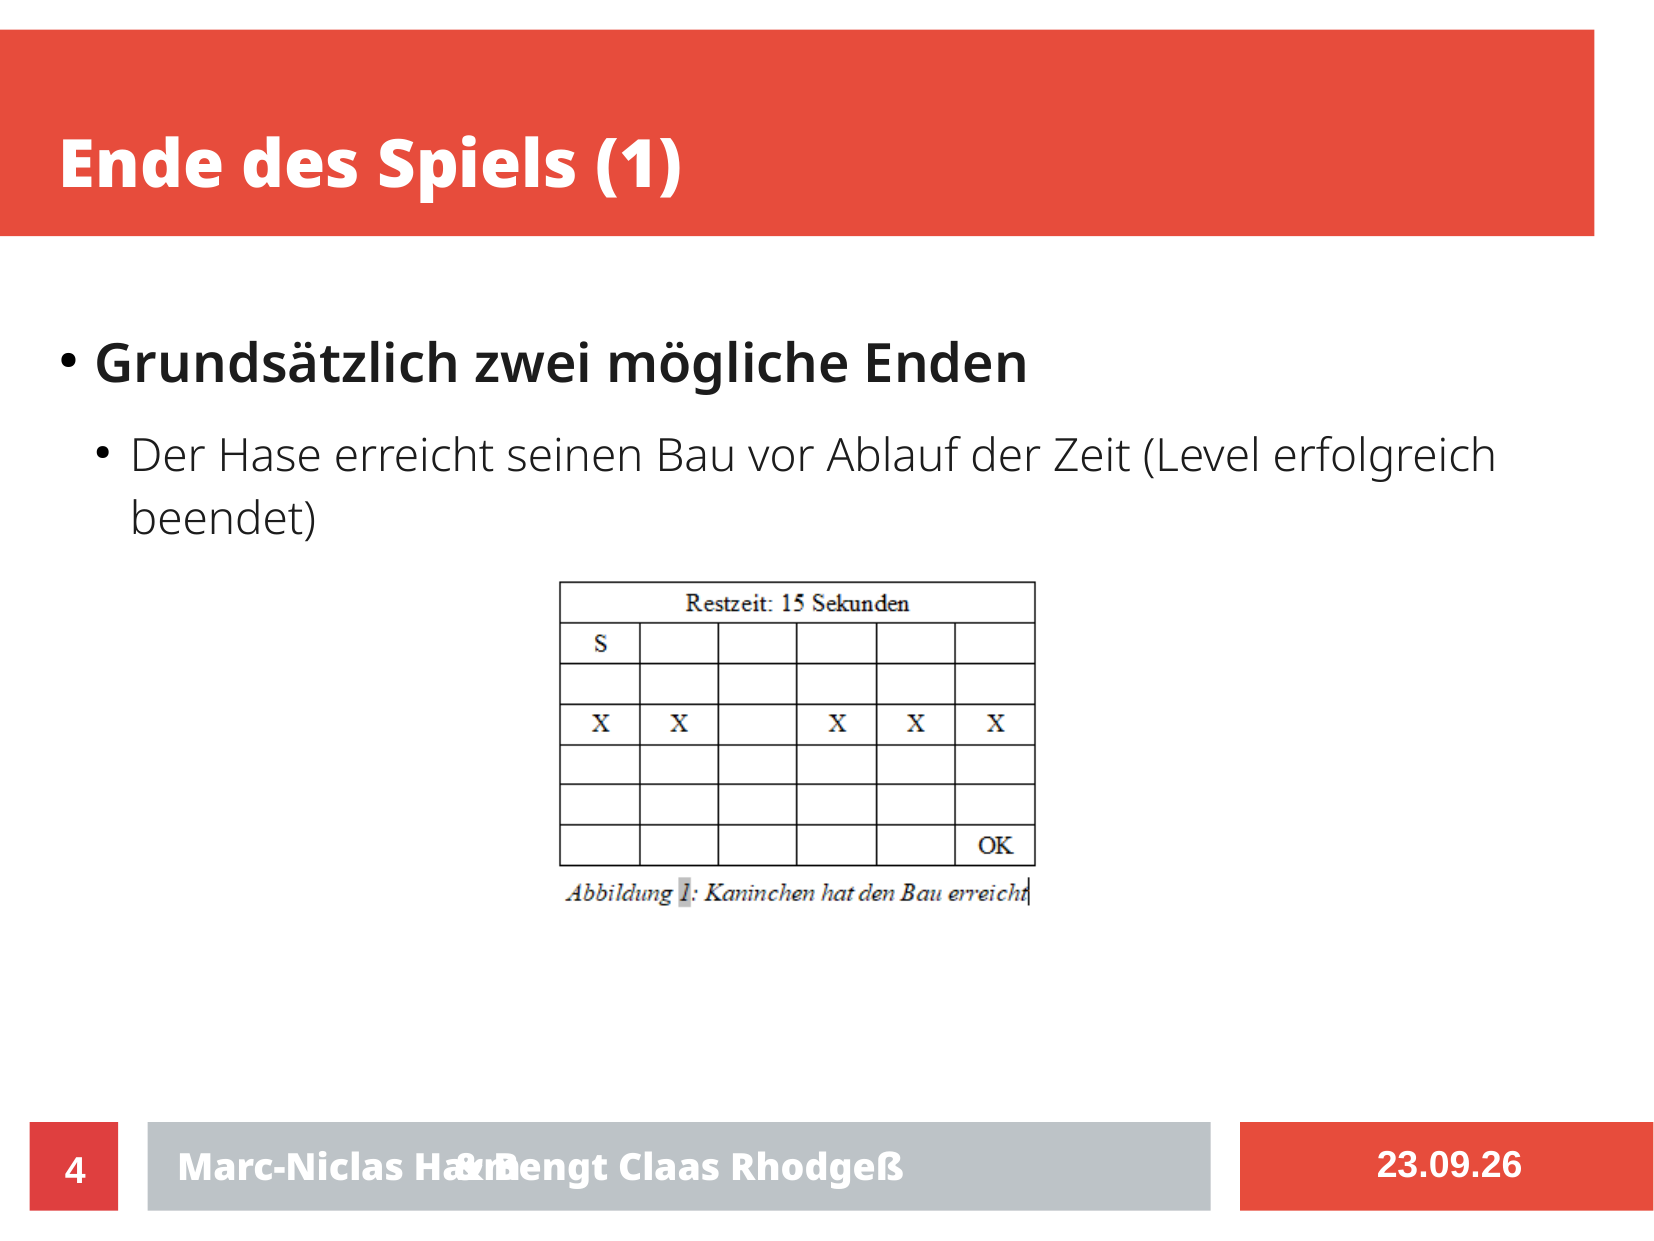

# Ende des Spiels (1)
Grundsätzlich zwei mögliche Enden
Der Hase erreicht seinen Bau vor Ablauf der Zeit (Level erfolgreich beendet)